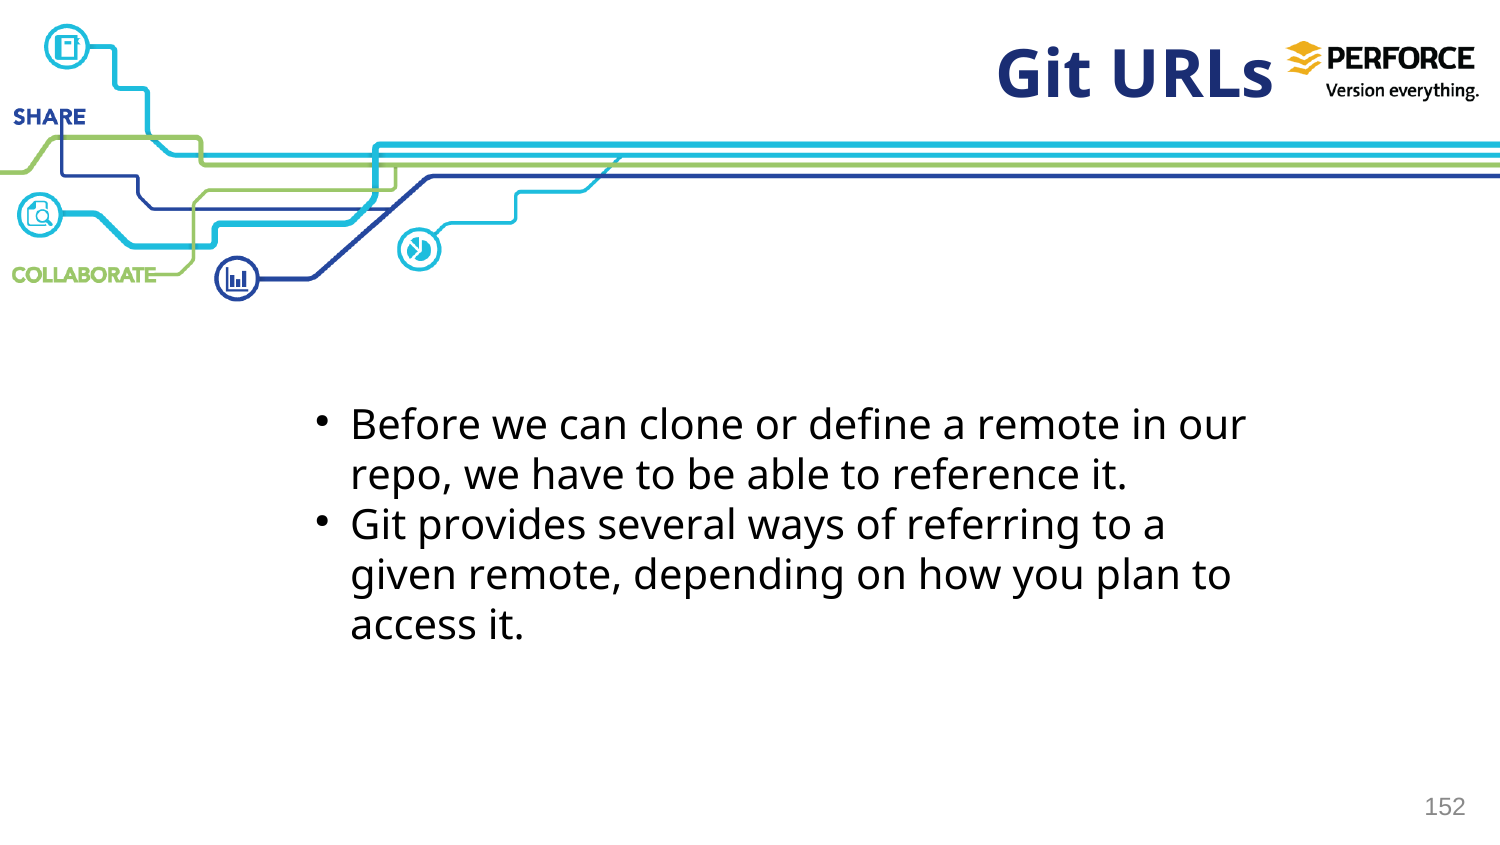

# Git URLs
Before we can clone or define a remote in our repo, we have to be able to reference it.
Git provides several ways of referring to a given remote, depending on how you plan to access it.